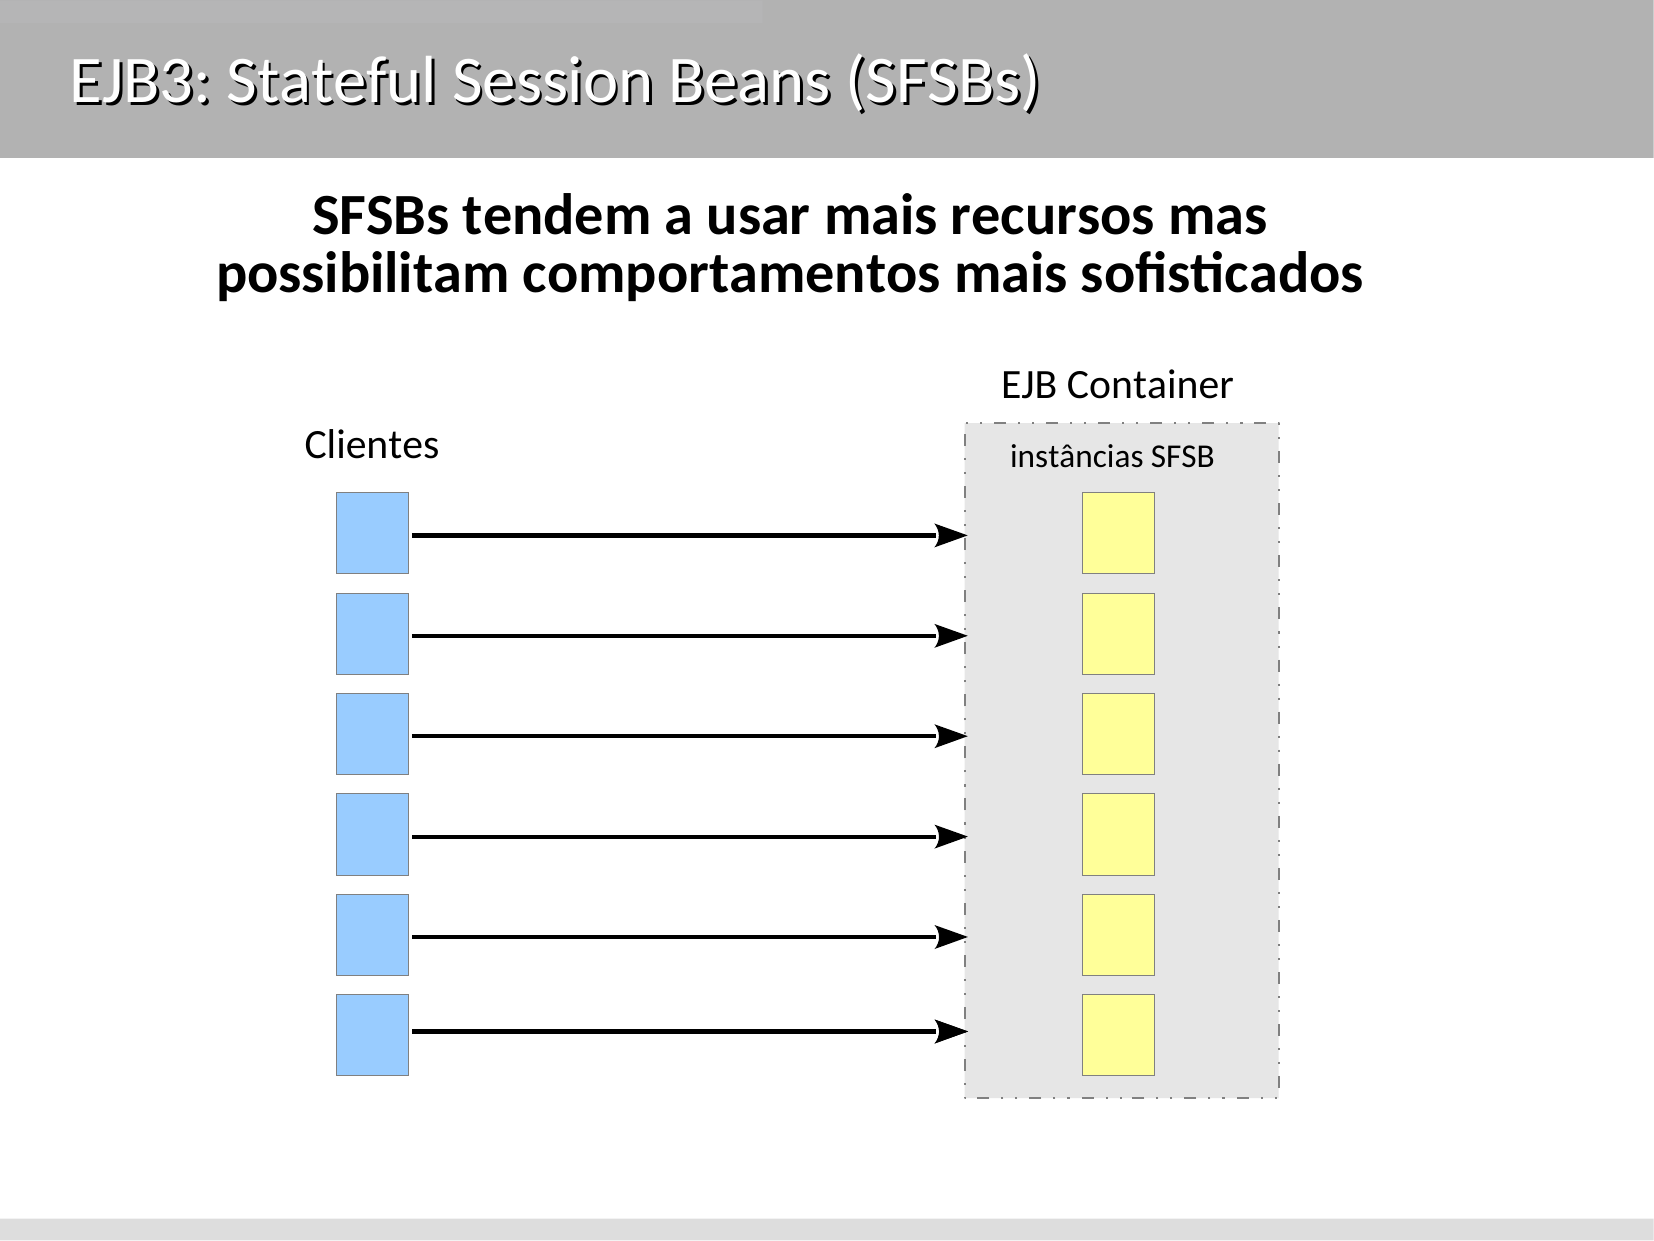

# EJB3: Stateful Session Beans (SFSBs)
SFSBs tendem a usar mais recursos mas
possibilitam comportamentos mais sofisticados
EJB Container
Clientes
instâncias SFSB